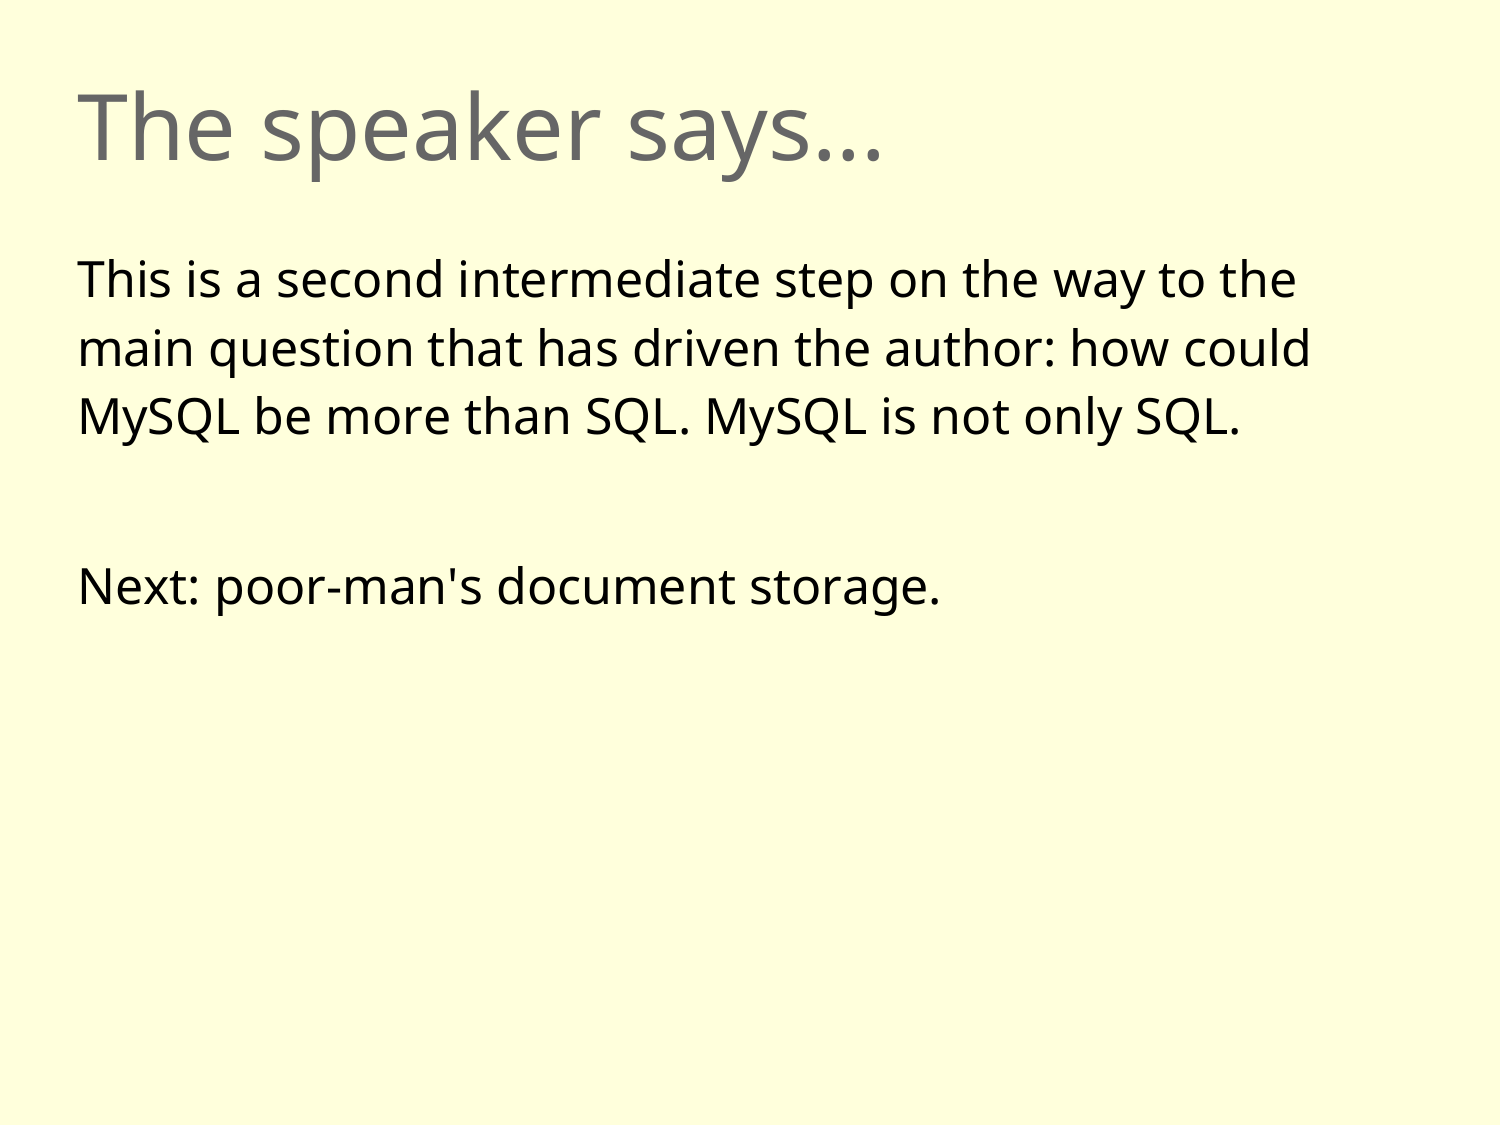

# The speaker says...
This is a second intermediate step on the way to the main question that has driven the author: how could MySQL be more than SQL. MySQL is not only SQL.
Next: poor-man's document storage.